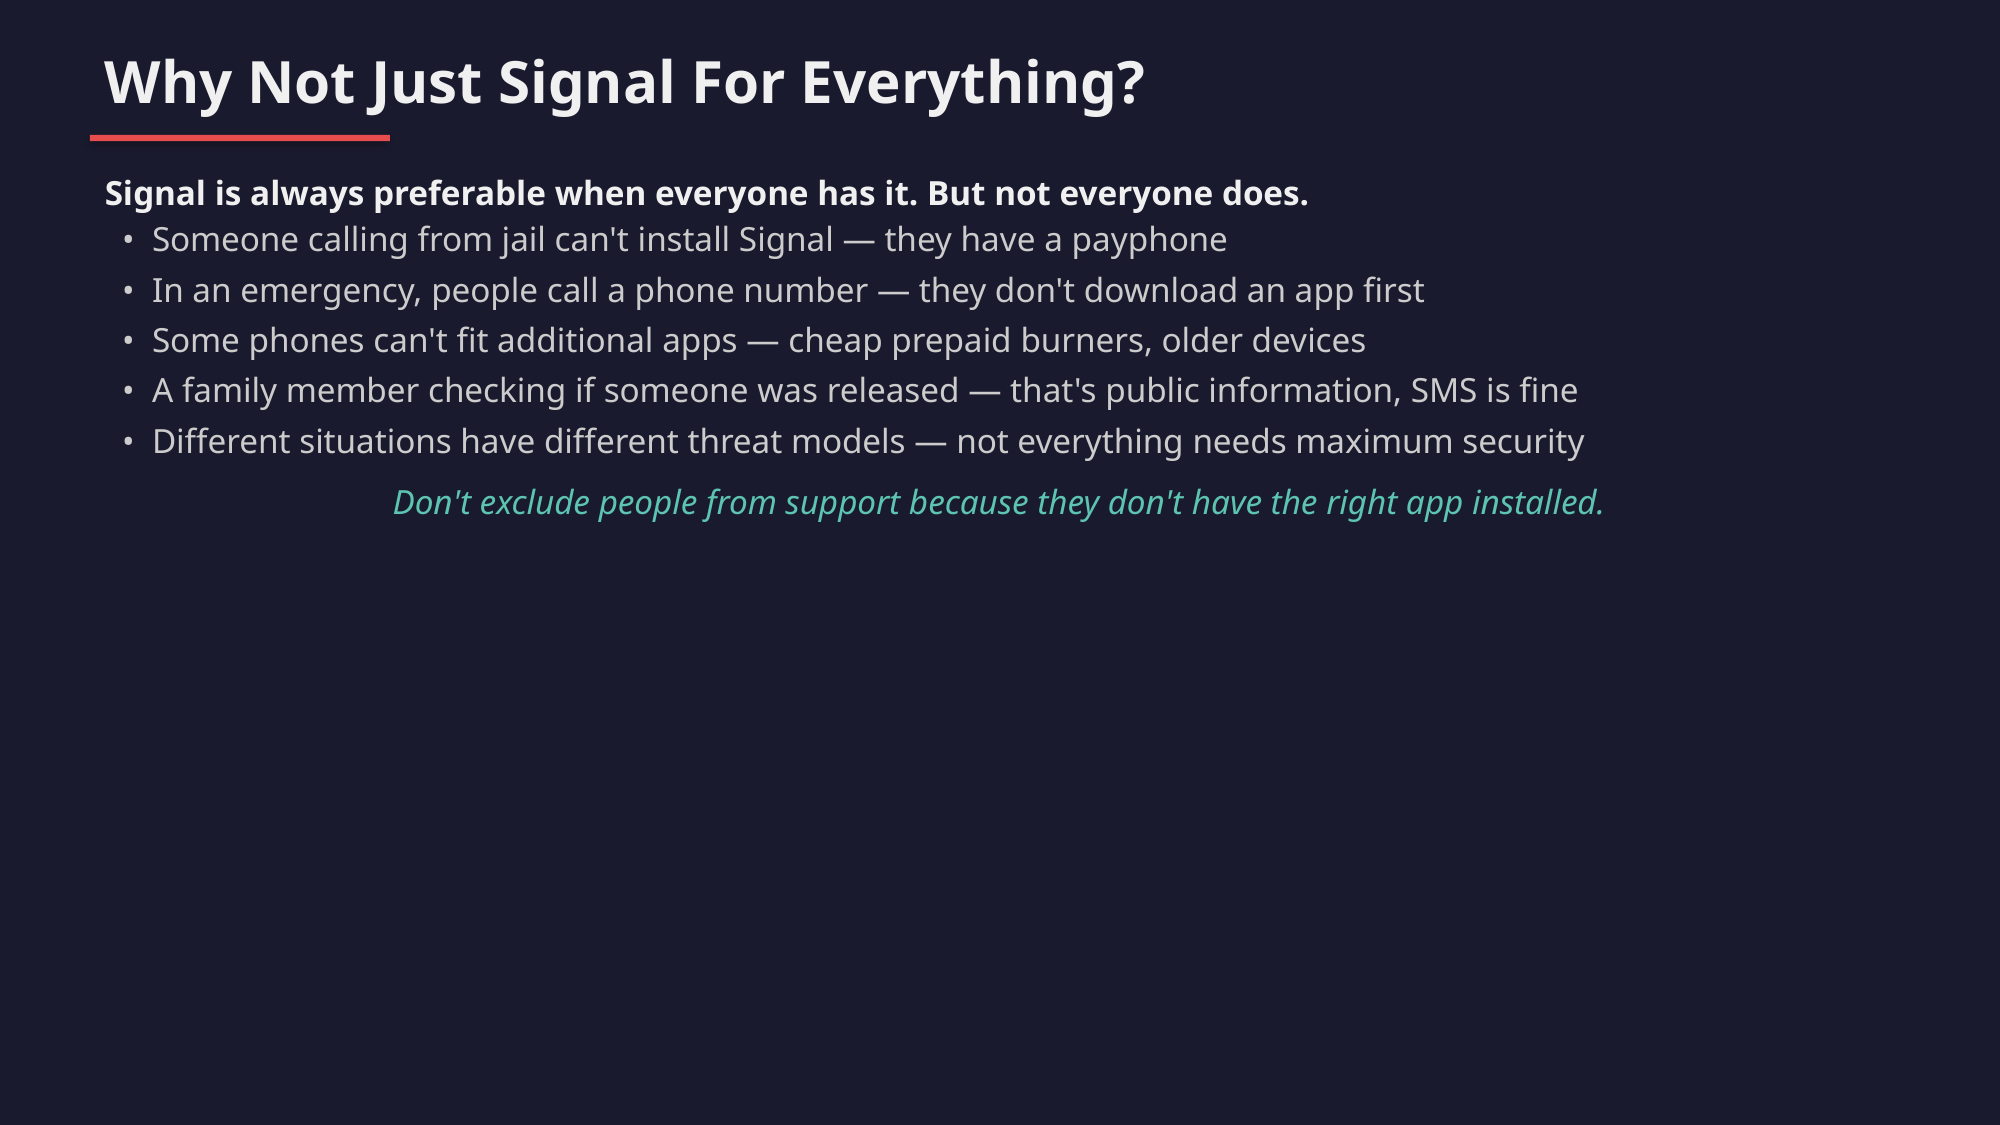

Why Not Just Signal For Everything?
Signal is always preferable when everyone has it. But not everyone does.
 • Someone calling from jail can't install Signal — they have a payphone
 • In an emergency, people call a phone number — they don't download an app first
 • Some phones can't fit additional apps — cheap prepaid burners, older devices
 • A family member checking if someone was released — that's public information, SMS is fine
 • Different situations have different threat models — not everything needs maximum security
Don't exclude people from support because they don't have the right app installed.